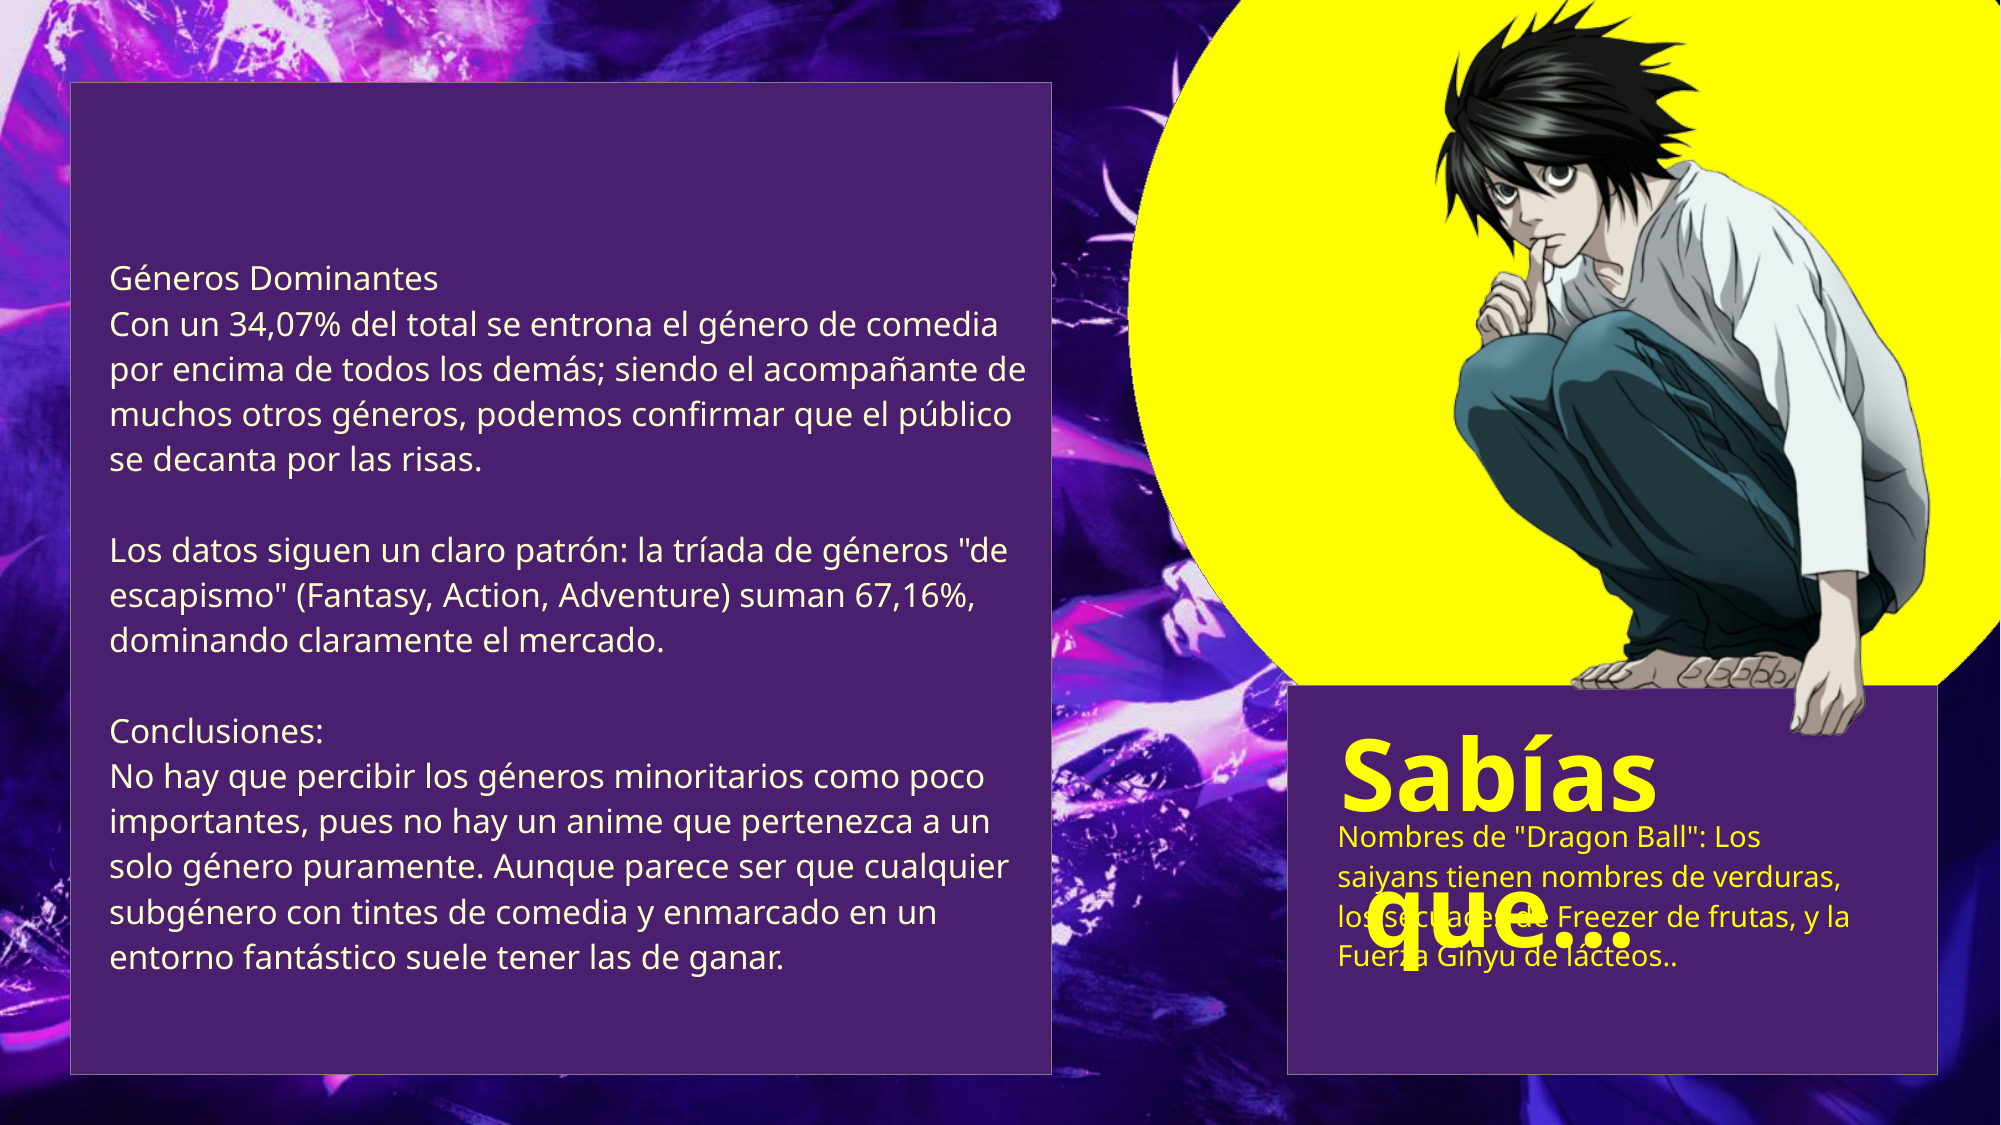

Géneros Dominantes
Con un 34,07% del total se entrona el género de comedia por encima de todos los demás; siendo el acompañante de muchos otros géneros, podemos confirmar que el público se decanta por las risas.
Los datos siguen un claro patrón: la tríada de géneros "de escapismo" (Fantasy, Action, Adventure) suman 67,16%, dominando claramente el mercado.
Conclusiones:
No hay que percibir los géneros minoritarios como poco importantes, pues no hay un anime que pertenezca a un solo género puramente. Aunque parece ser que cualquier subgénero con tintes de comedia y enmarcado en un entorno fantástico suele tener las de ganar.
Sabías que...
Nombres de "Dragon Ball": Los saiyans tienen nombres de verduras, los secuaces de Freezer de frutas, y la Fuerza Ginyu de lácteos..